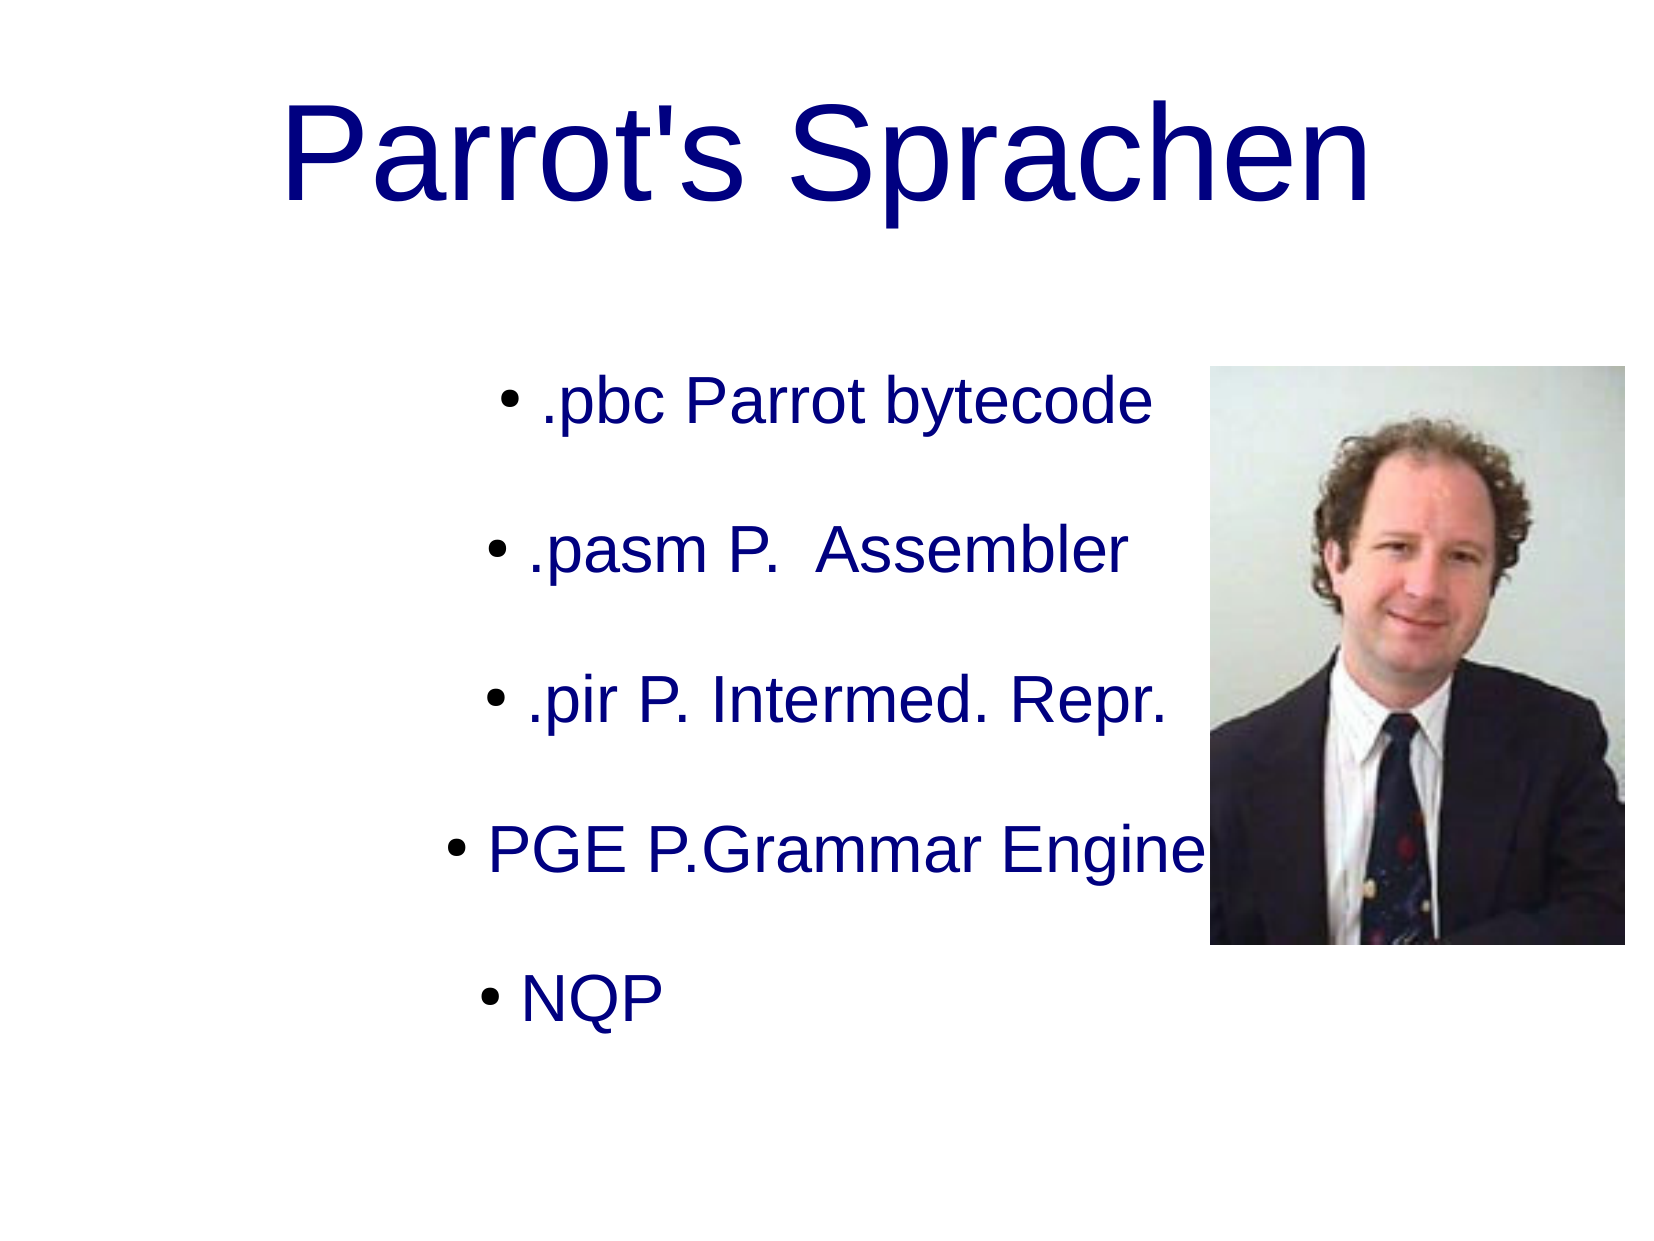

# Parrot's Sprachen
 .pbc Parrot bytecode
 .pasm P. Assembler
 .pir P. Intermed. Repr.
 PGE P.Grammar Engine
 NQP Not Quit Perl 6